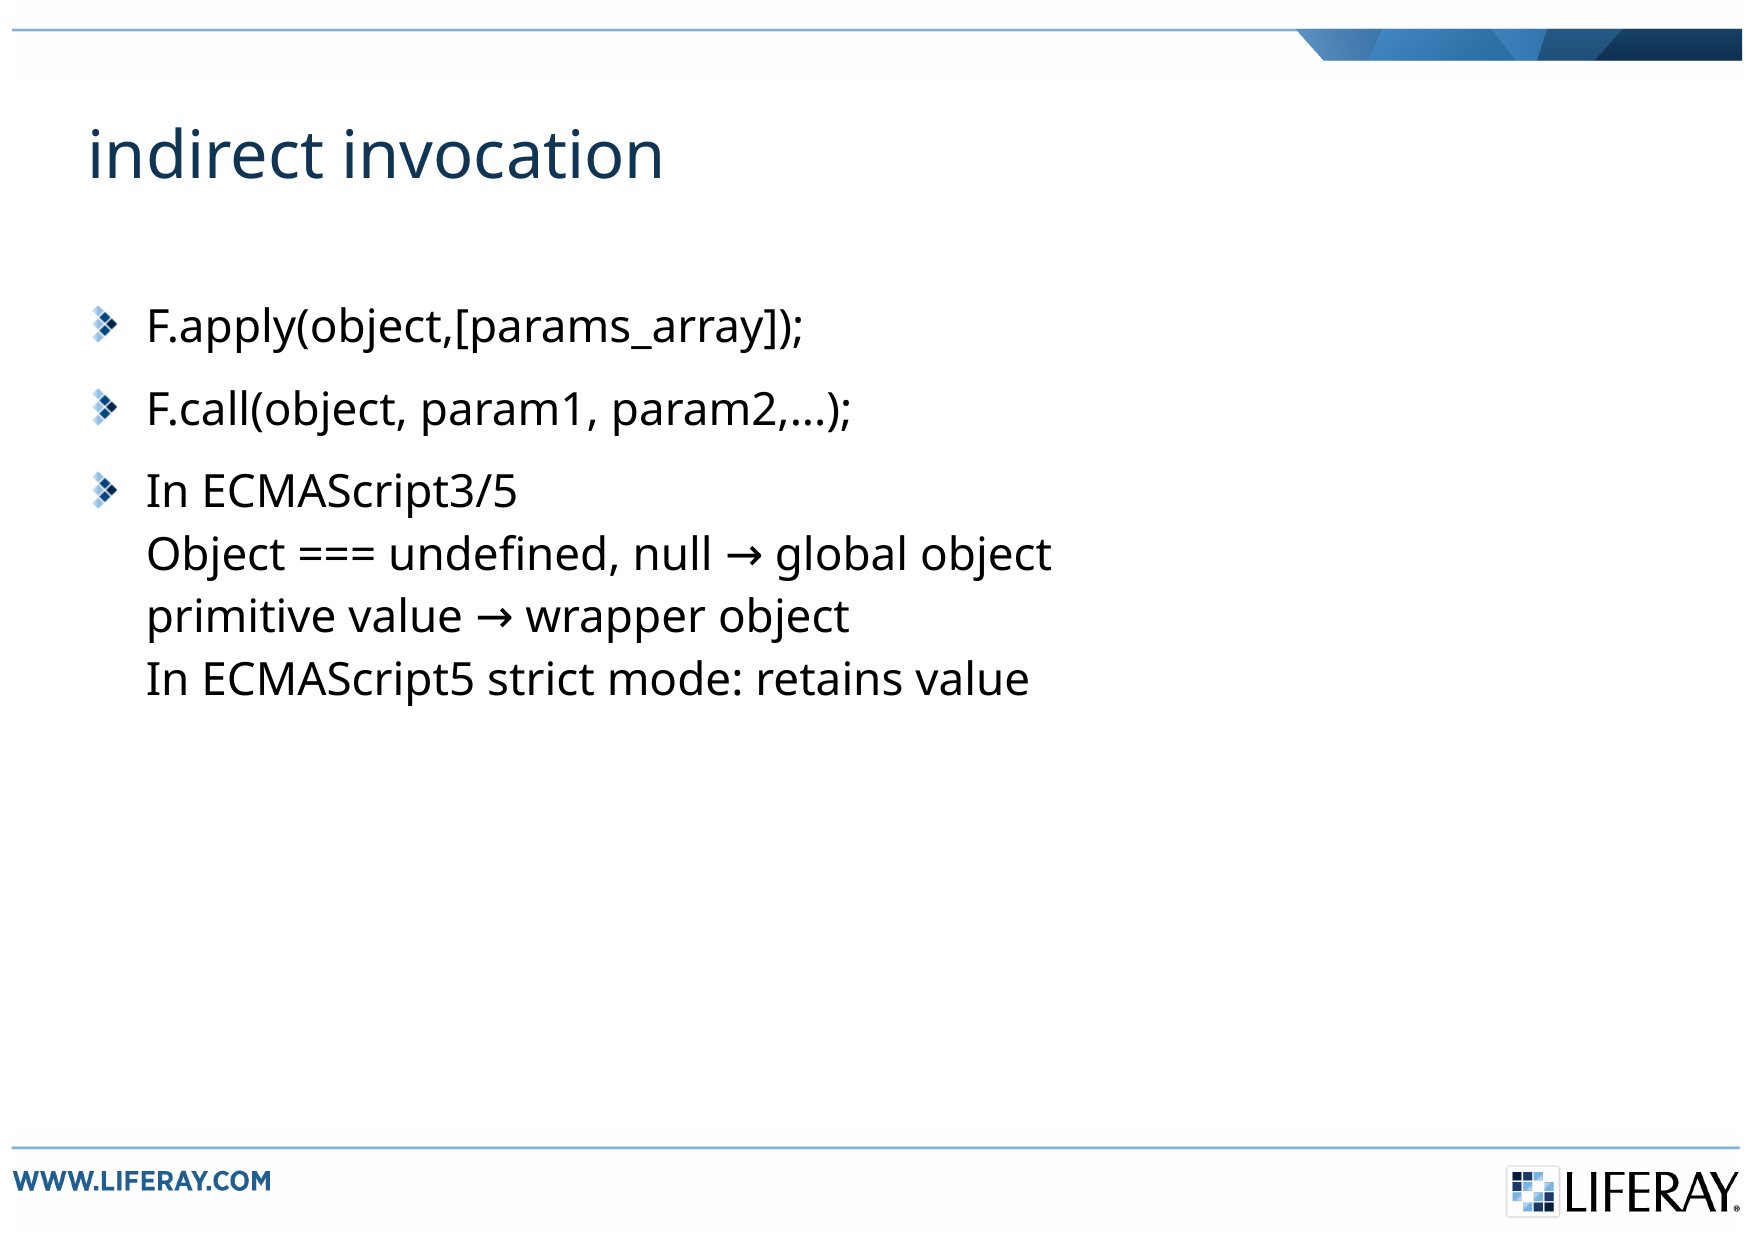

# indirect invocation
F.apply(object,[params_array]);
F.call(object, param1, param2,...);
In ECMAScript3/5
Object === undefined, null → global object
primitive value → wrapper object
In ECMAScript5 strict mode: retains value